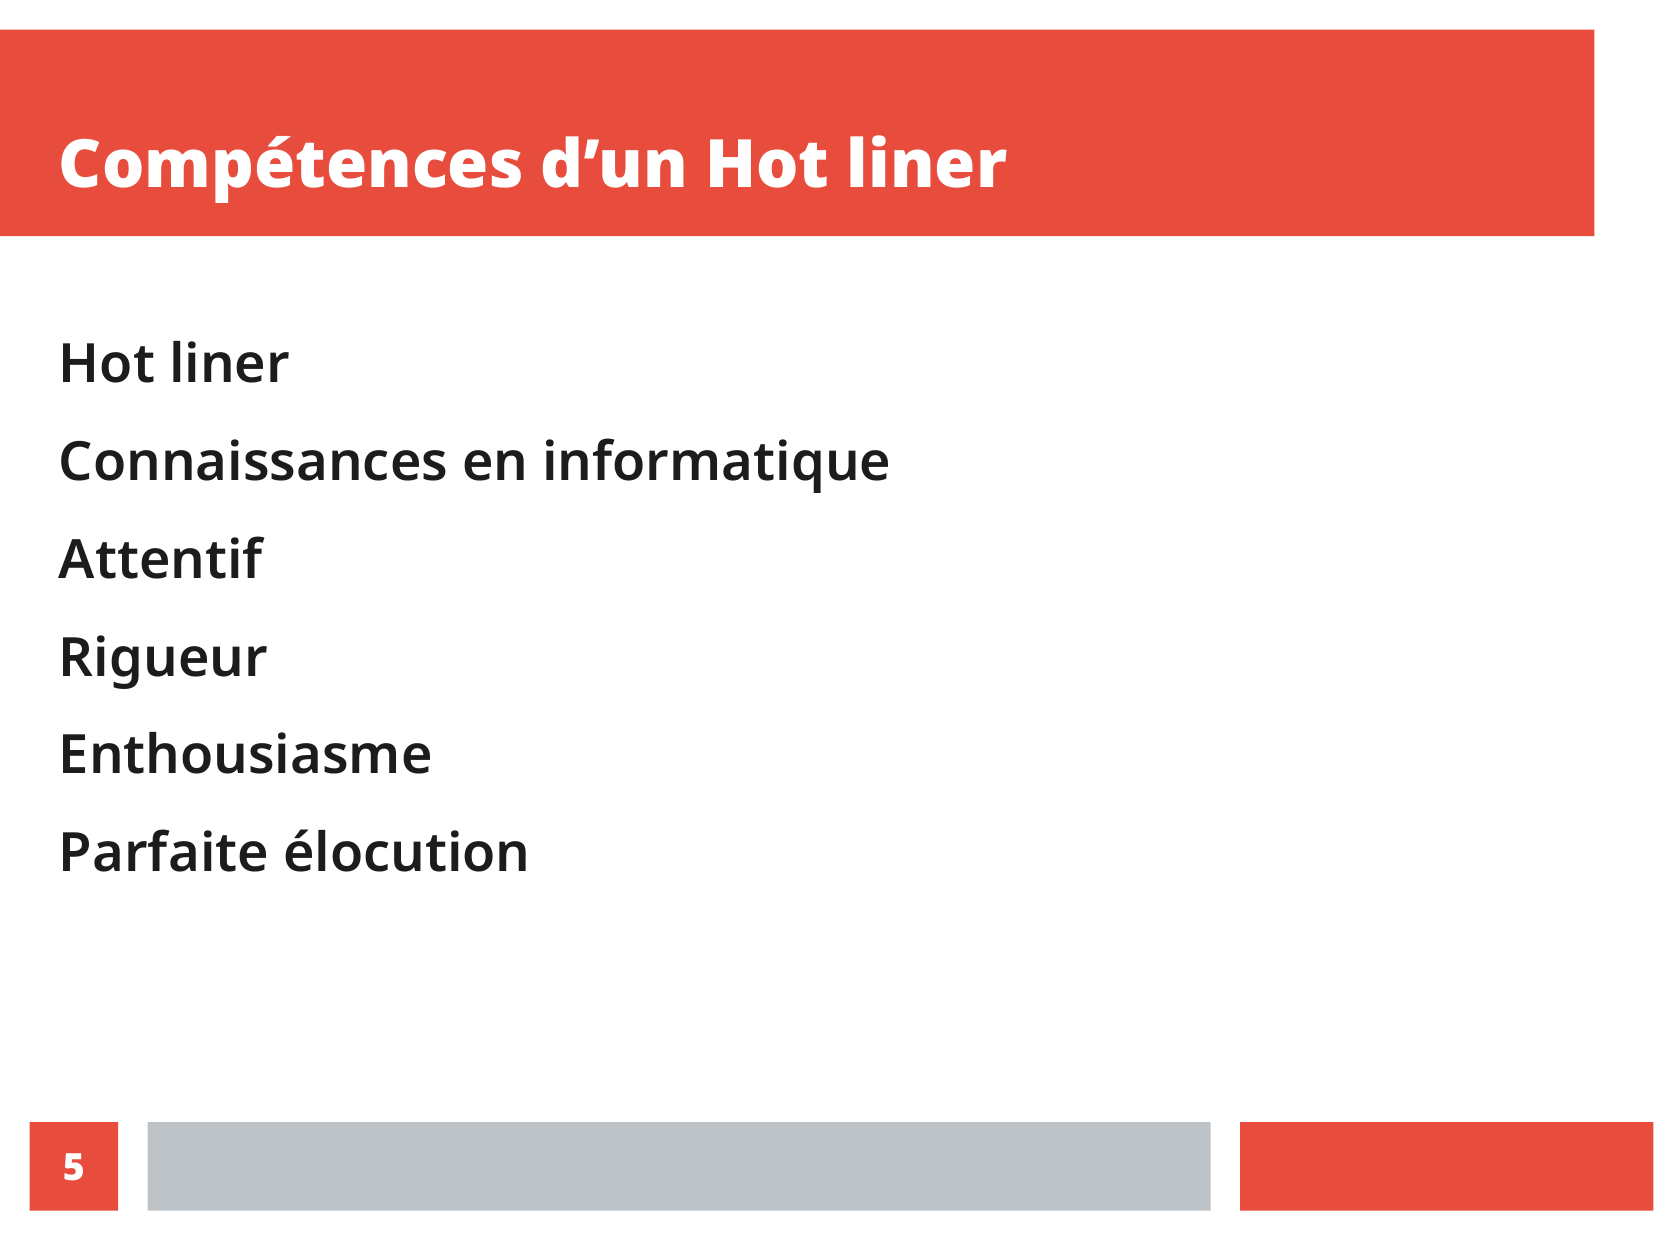

# Compétences d’un Hot liner
Hot liner
Connaissances en informatique
Attentif
Rigueur
Enthousiasme
Parfaite élocution
5